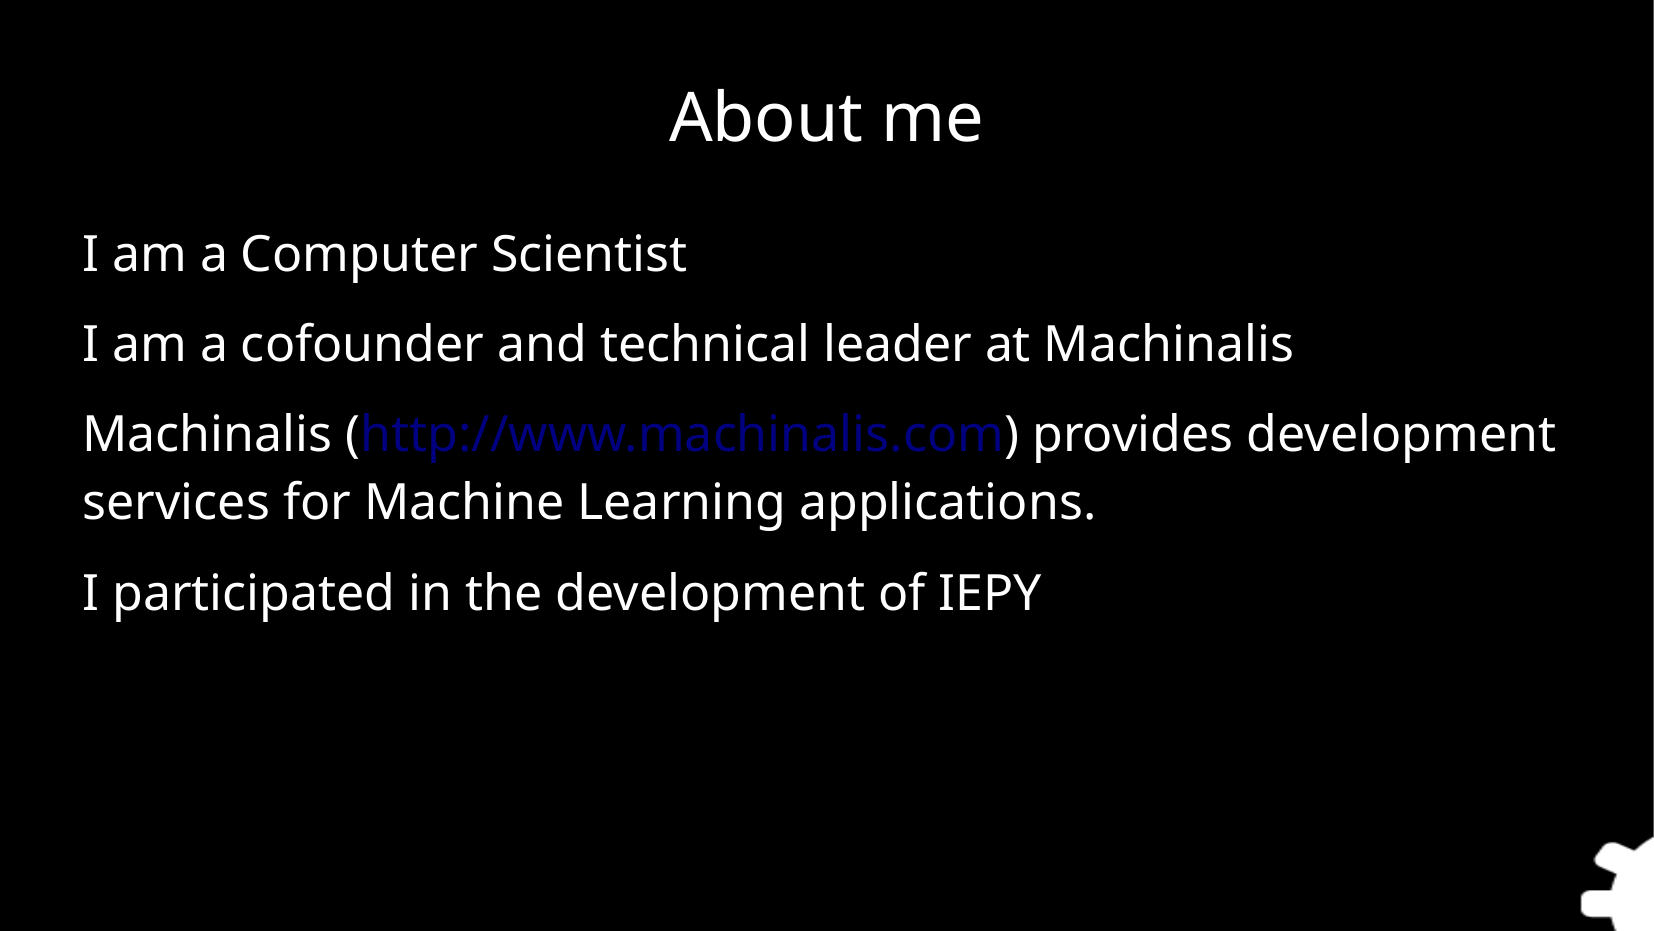

# About me
I am a Computer Scientist
I am a cofounder and technical leader at Machinalis
Machinalis (http://www.machinalis.com) provides development services for Machine Learning applications.
I participated in the development of IEPY